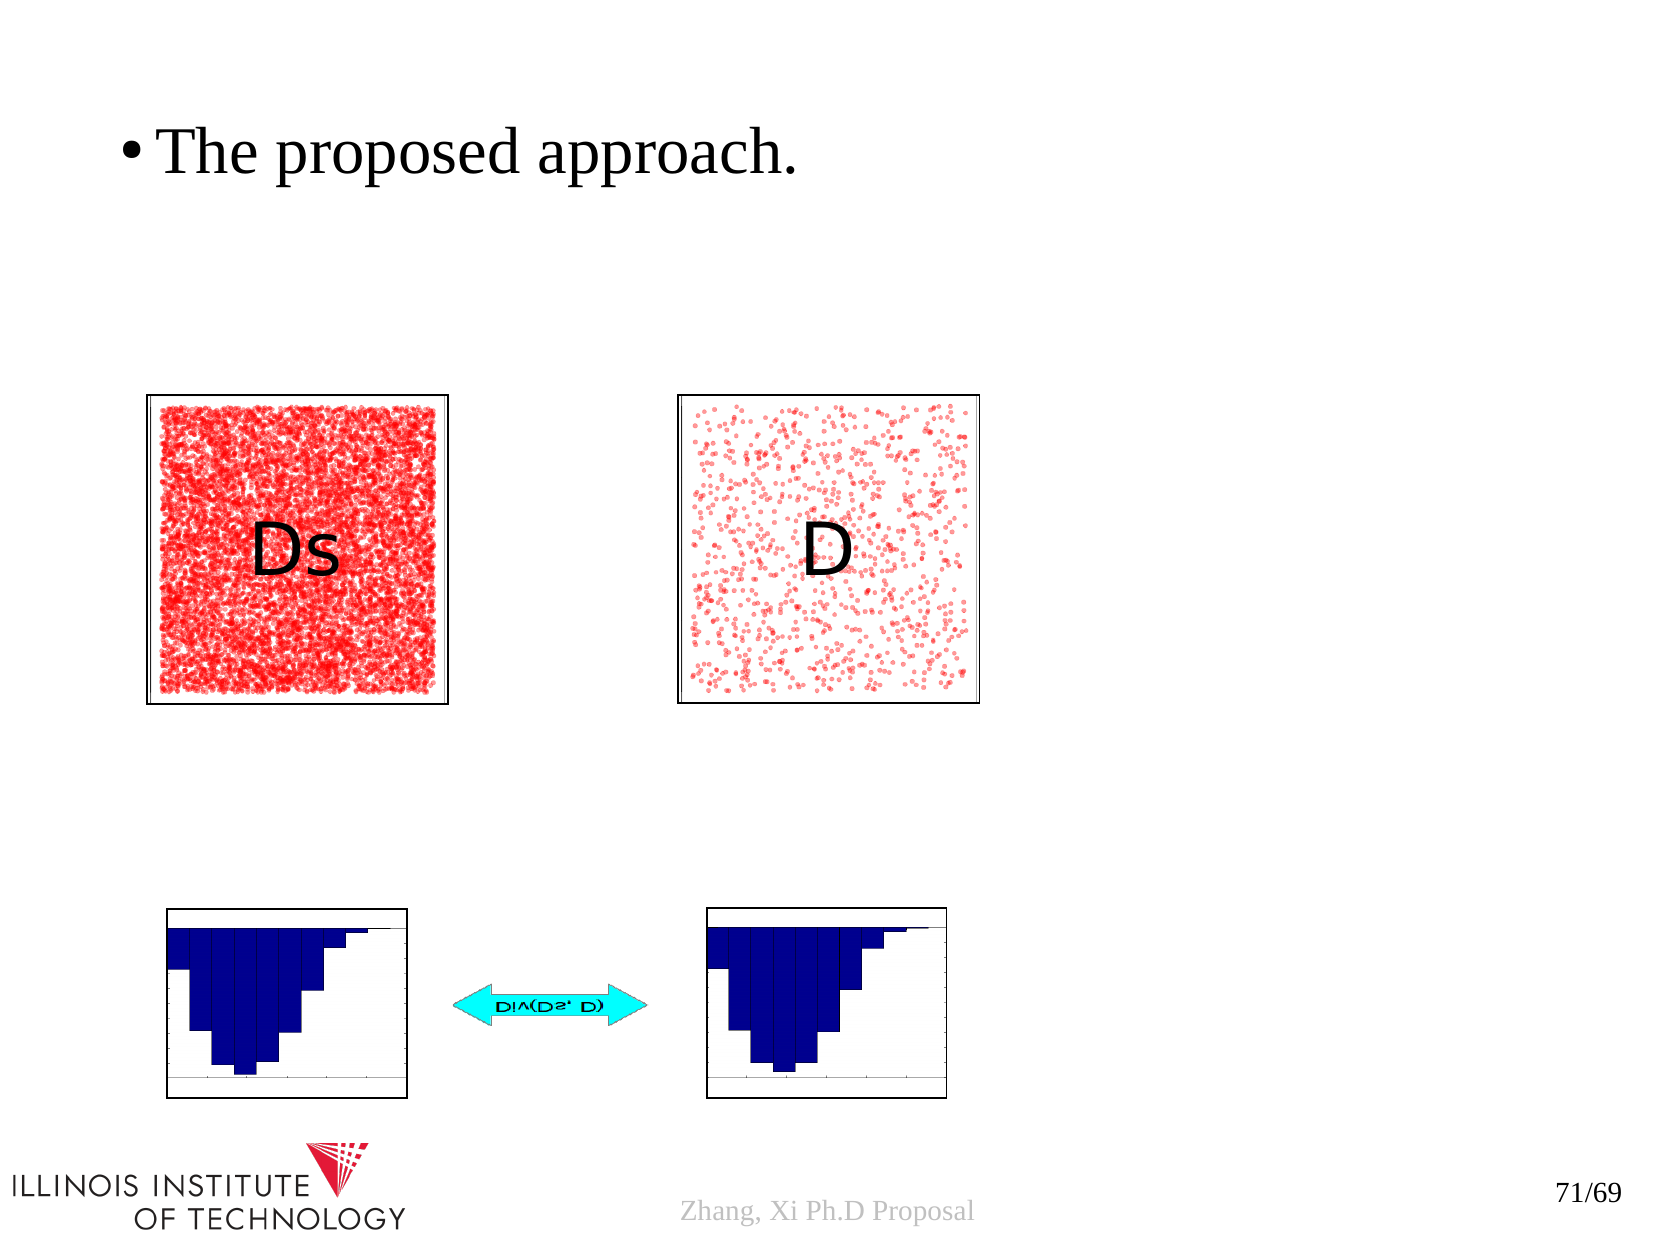

The proposed approach.
71
Zhang, Xi Ph.D Proposal